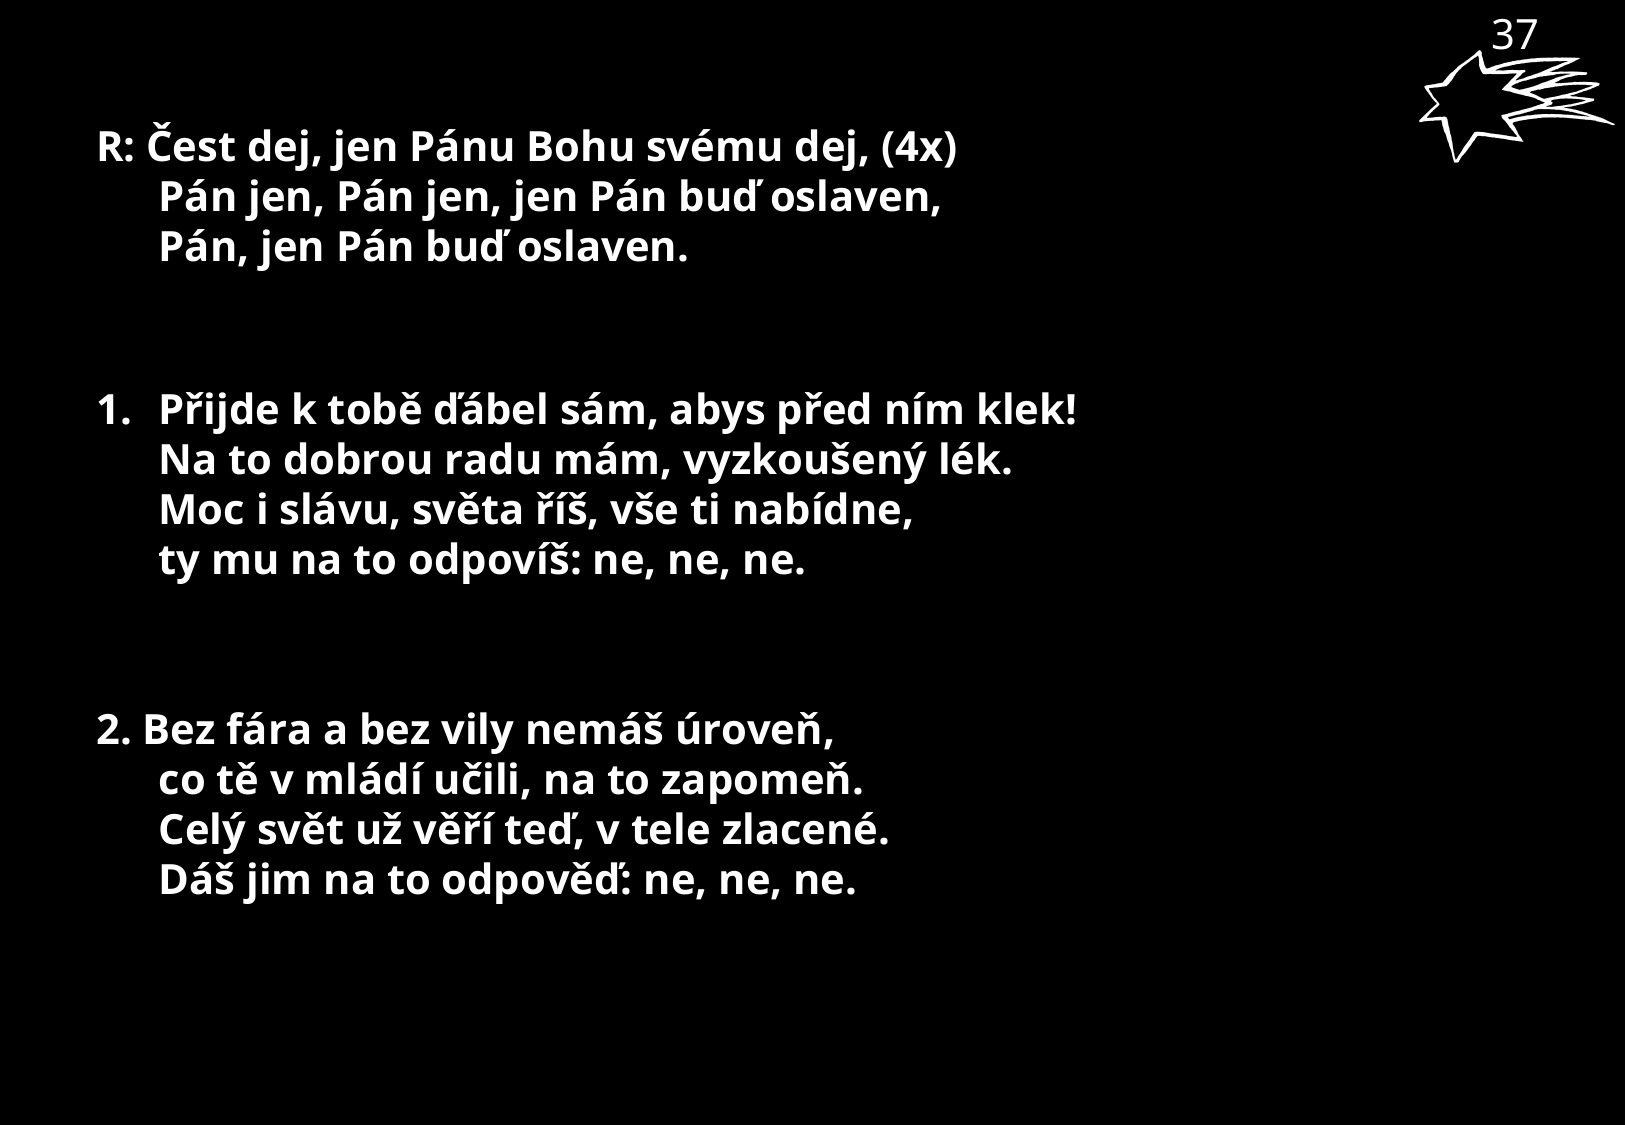

37
# R: Čest dej, jen Pánu Bohu svému dej, (4x) Pán jen, Pán jen, jen Pán buď oslaven, Pán, jen Pán buď oslaven.
Přijde k tobě ďábel sám, abys před ním klek!
Na to dobrou radu mám, vyzkoušený lék.
Moc i slávu, světa říš, vše ti nabídne,
ty mu na to odpovíš: ne, ne, ne.
2. Bez fára a bez vily nemáš úroveň,
co tě v mládí učili, na to zapomeň.
Celý svět už věří teď‚ v tele zlacené.
Dáš jim na to odpověď: ne, ne, ne.